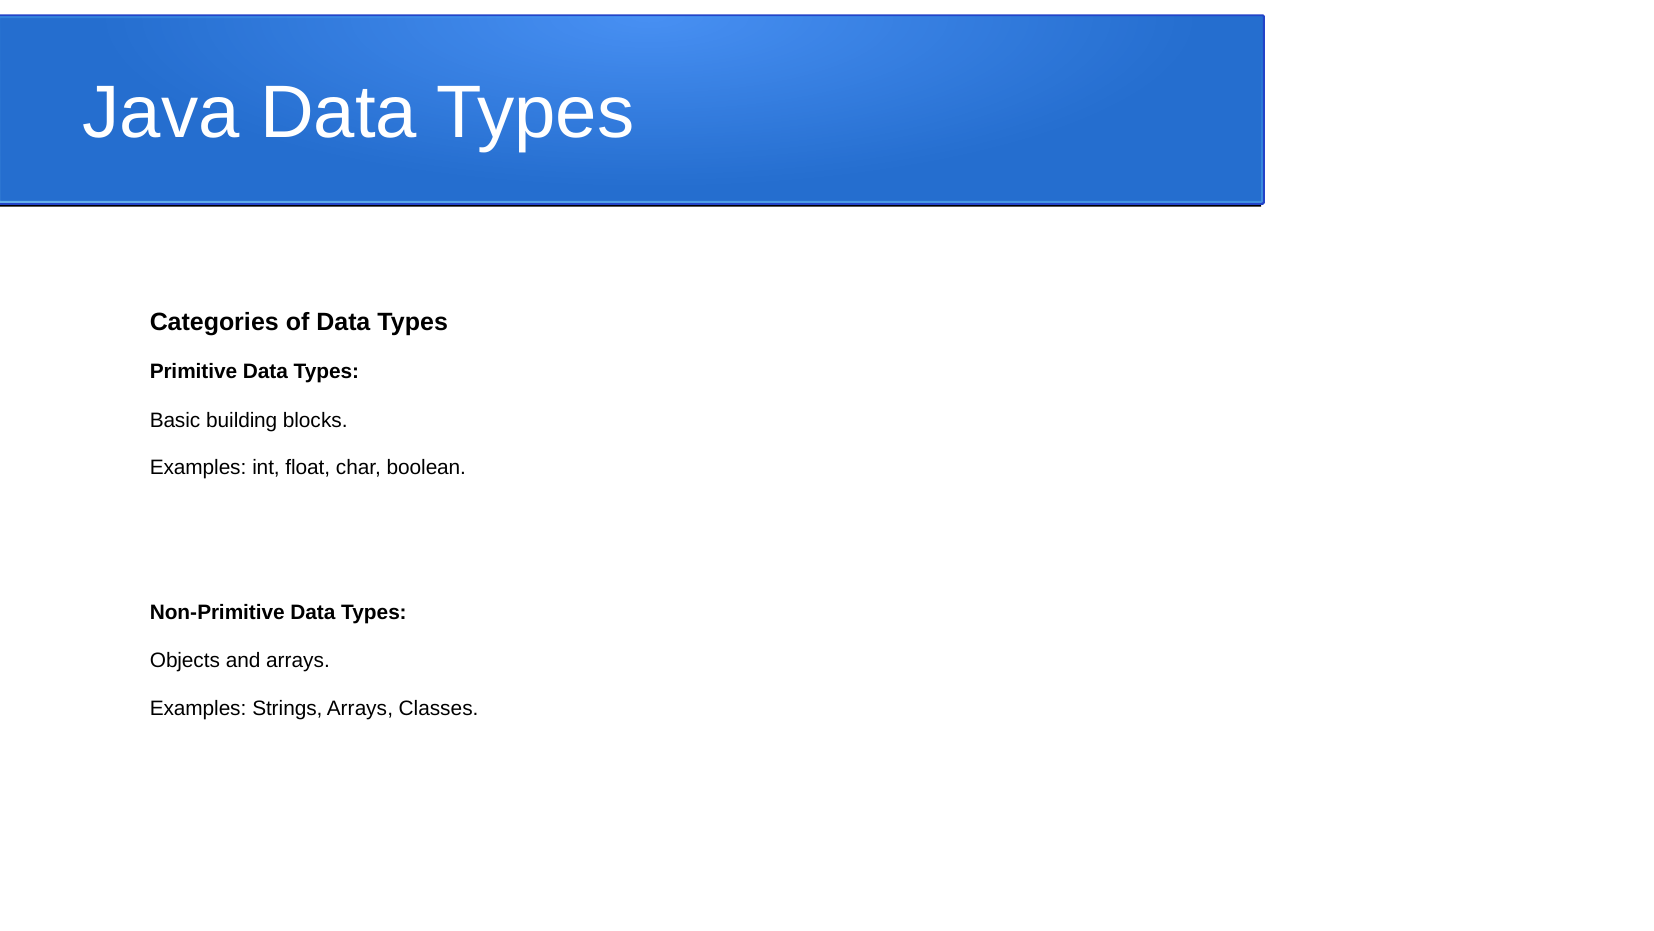

# Java Data Types
Categories of Data Types
Primitive Data Types:
Basic building blocks.
Examples: int, float, char, boolean.
Non-Primitive Data Types:
Objects and arrays.
Examples: Strings, Arrays, Classes.